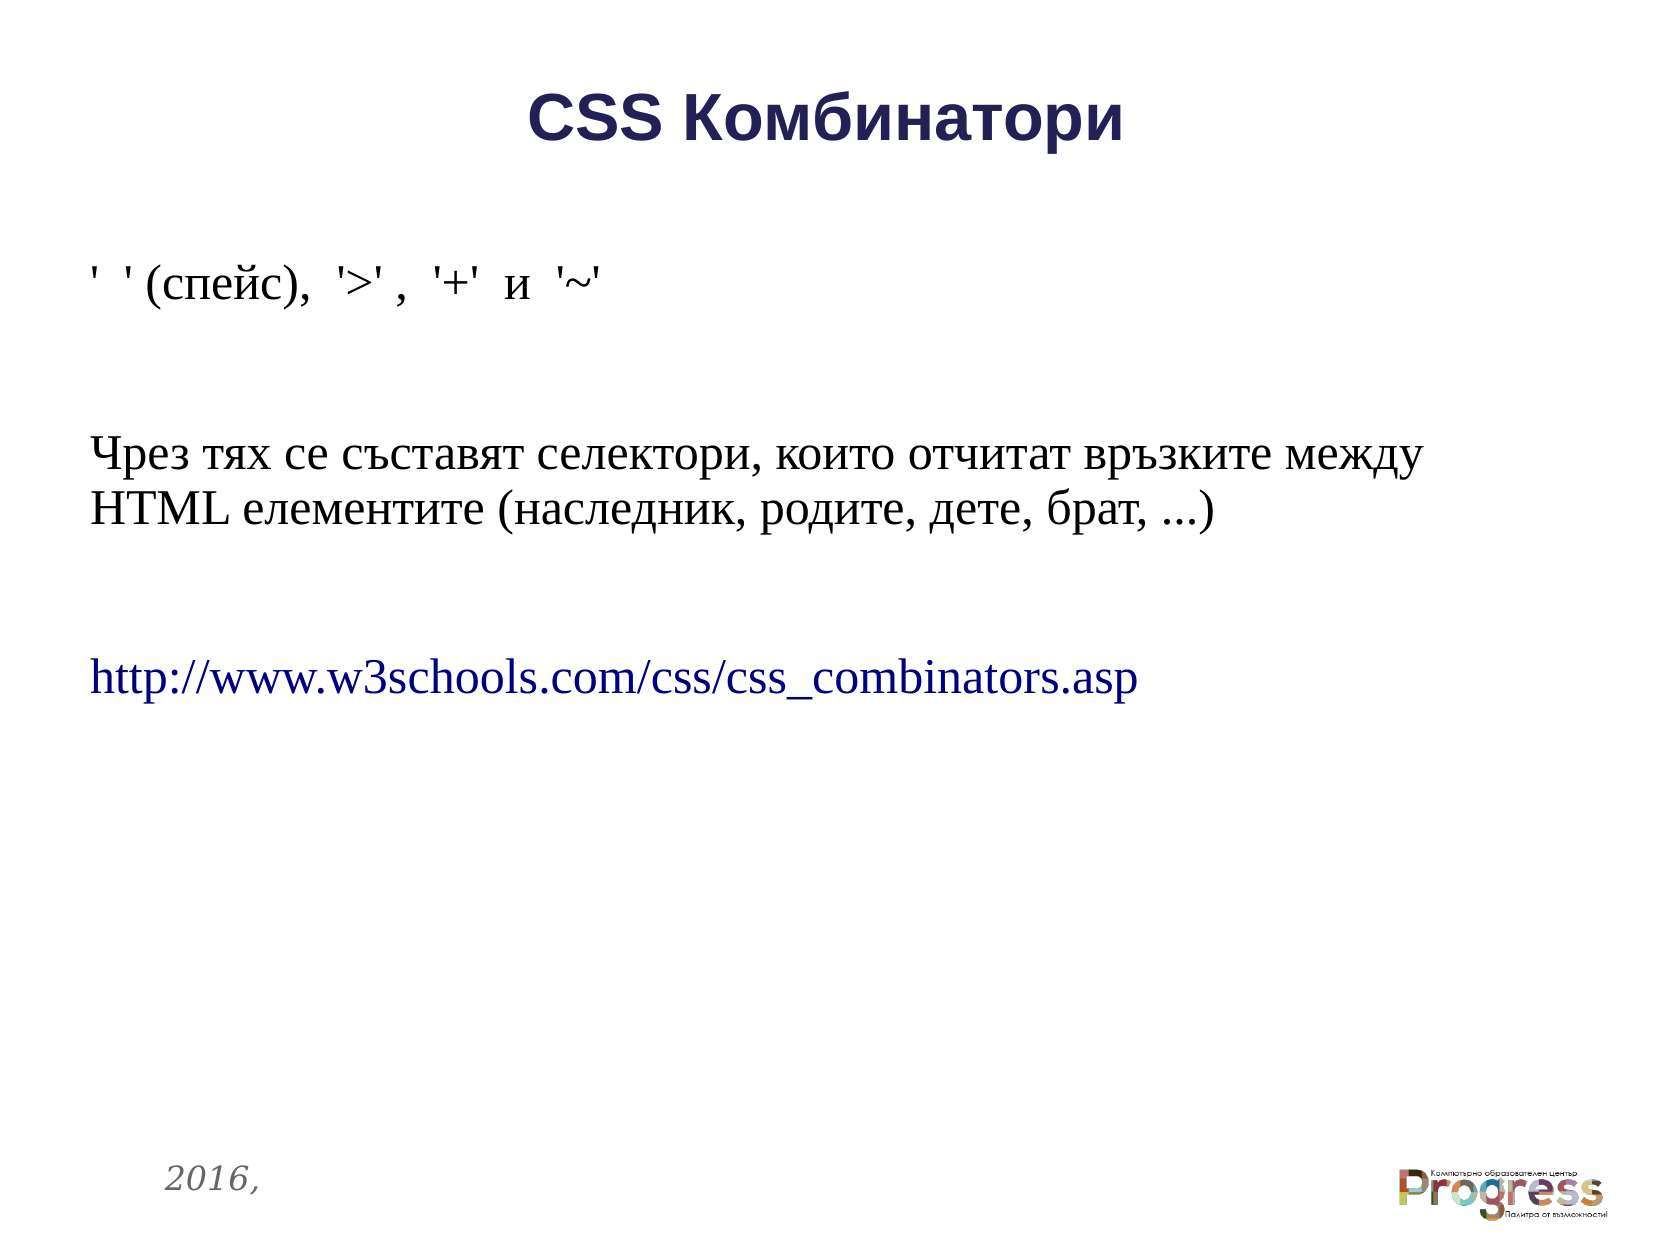

# CSS Комбинатори
' ' (спейс), '>' , '+' и '~'
Чрез тях се съставят селектори, които отчитат връзките между HTML елементите (наследник, родите, дете, брат, ...)
http://www.w3schools.com/css/css_combinators.asp
2016,